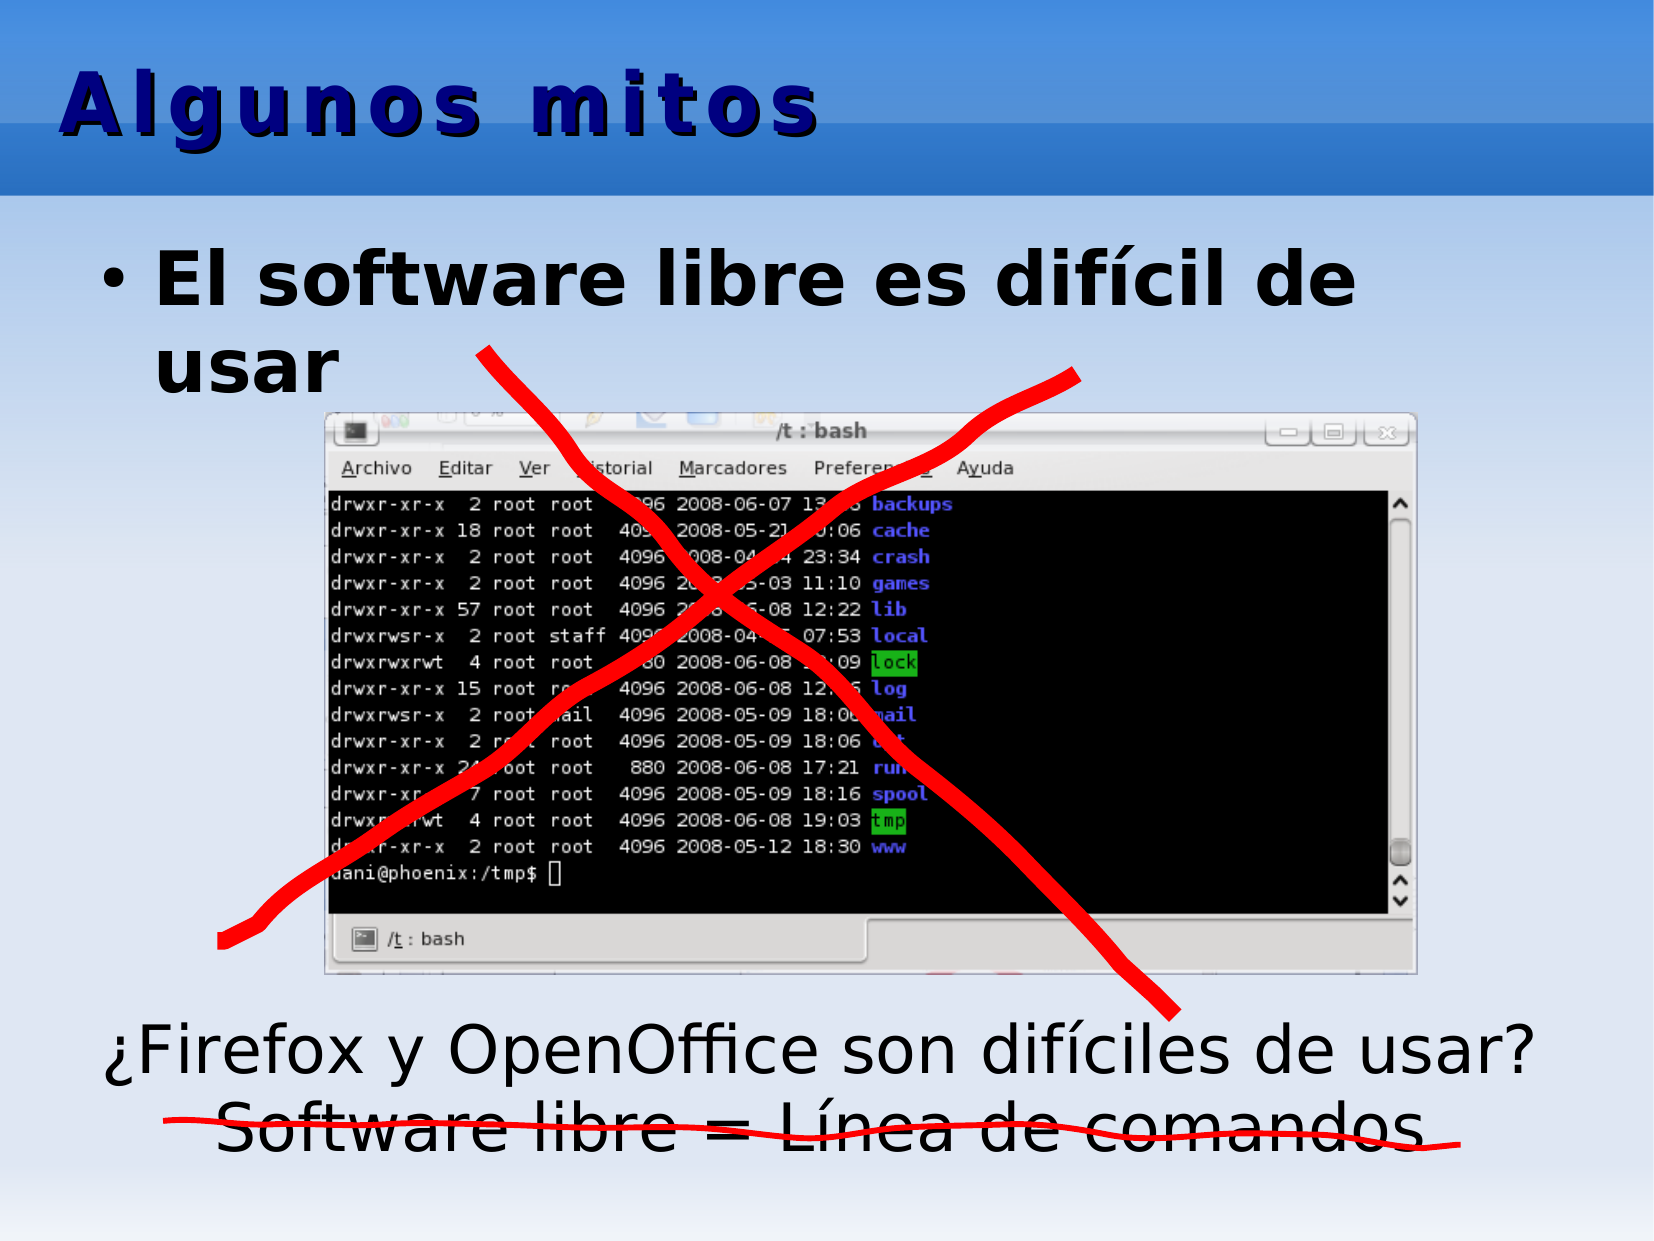

# Algunos mitos
El software libre es difícil de usar
¿Firefox y OpenOffice son difíciles de usar?
Software libre = Línea de comandos